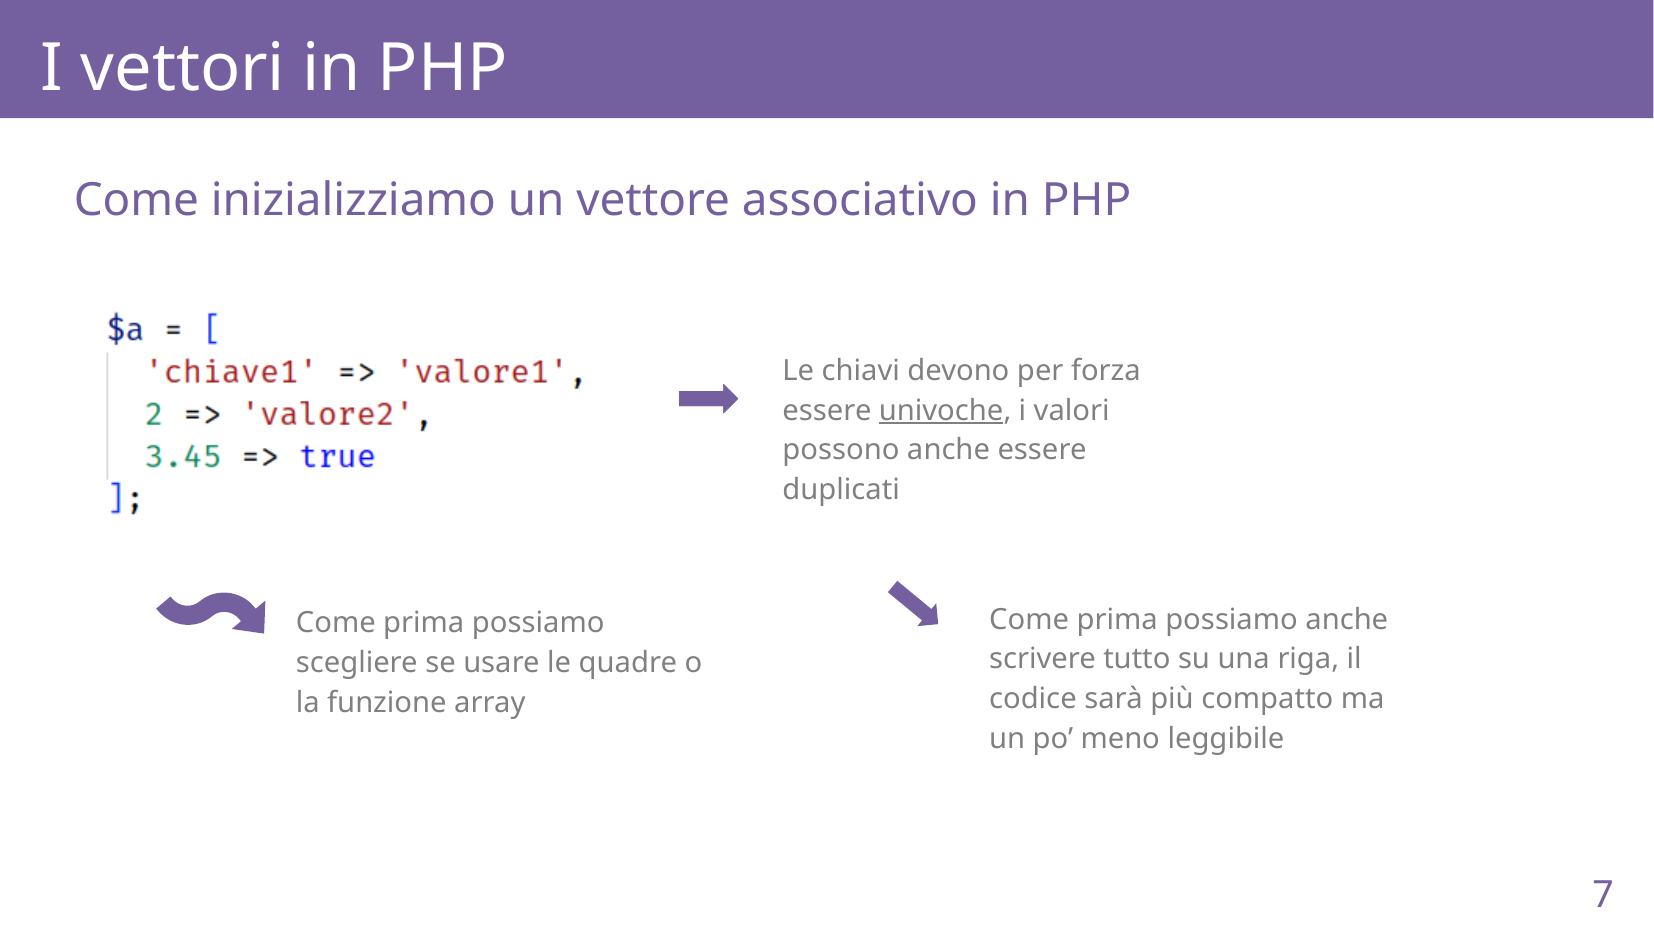

I vettori in PHP
Come inizializziamo un vettore associativo in PHP
Le chiavi devono per forza essere univoche, i valori possono anche essere duplicati
Come prima possiamo anche scrivere tutto su una riga, il codice sarà più compatto ma un po’ meno leggibile
Come prima possiamo scegliere se usare le quadre o la funzione array